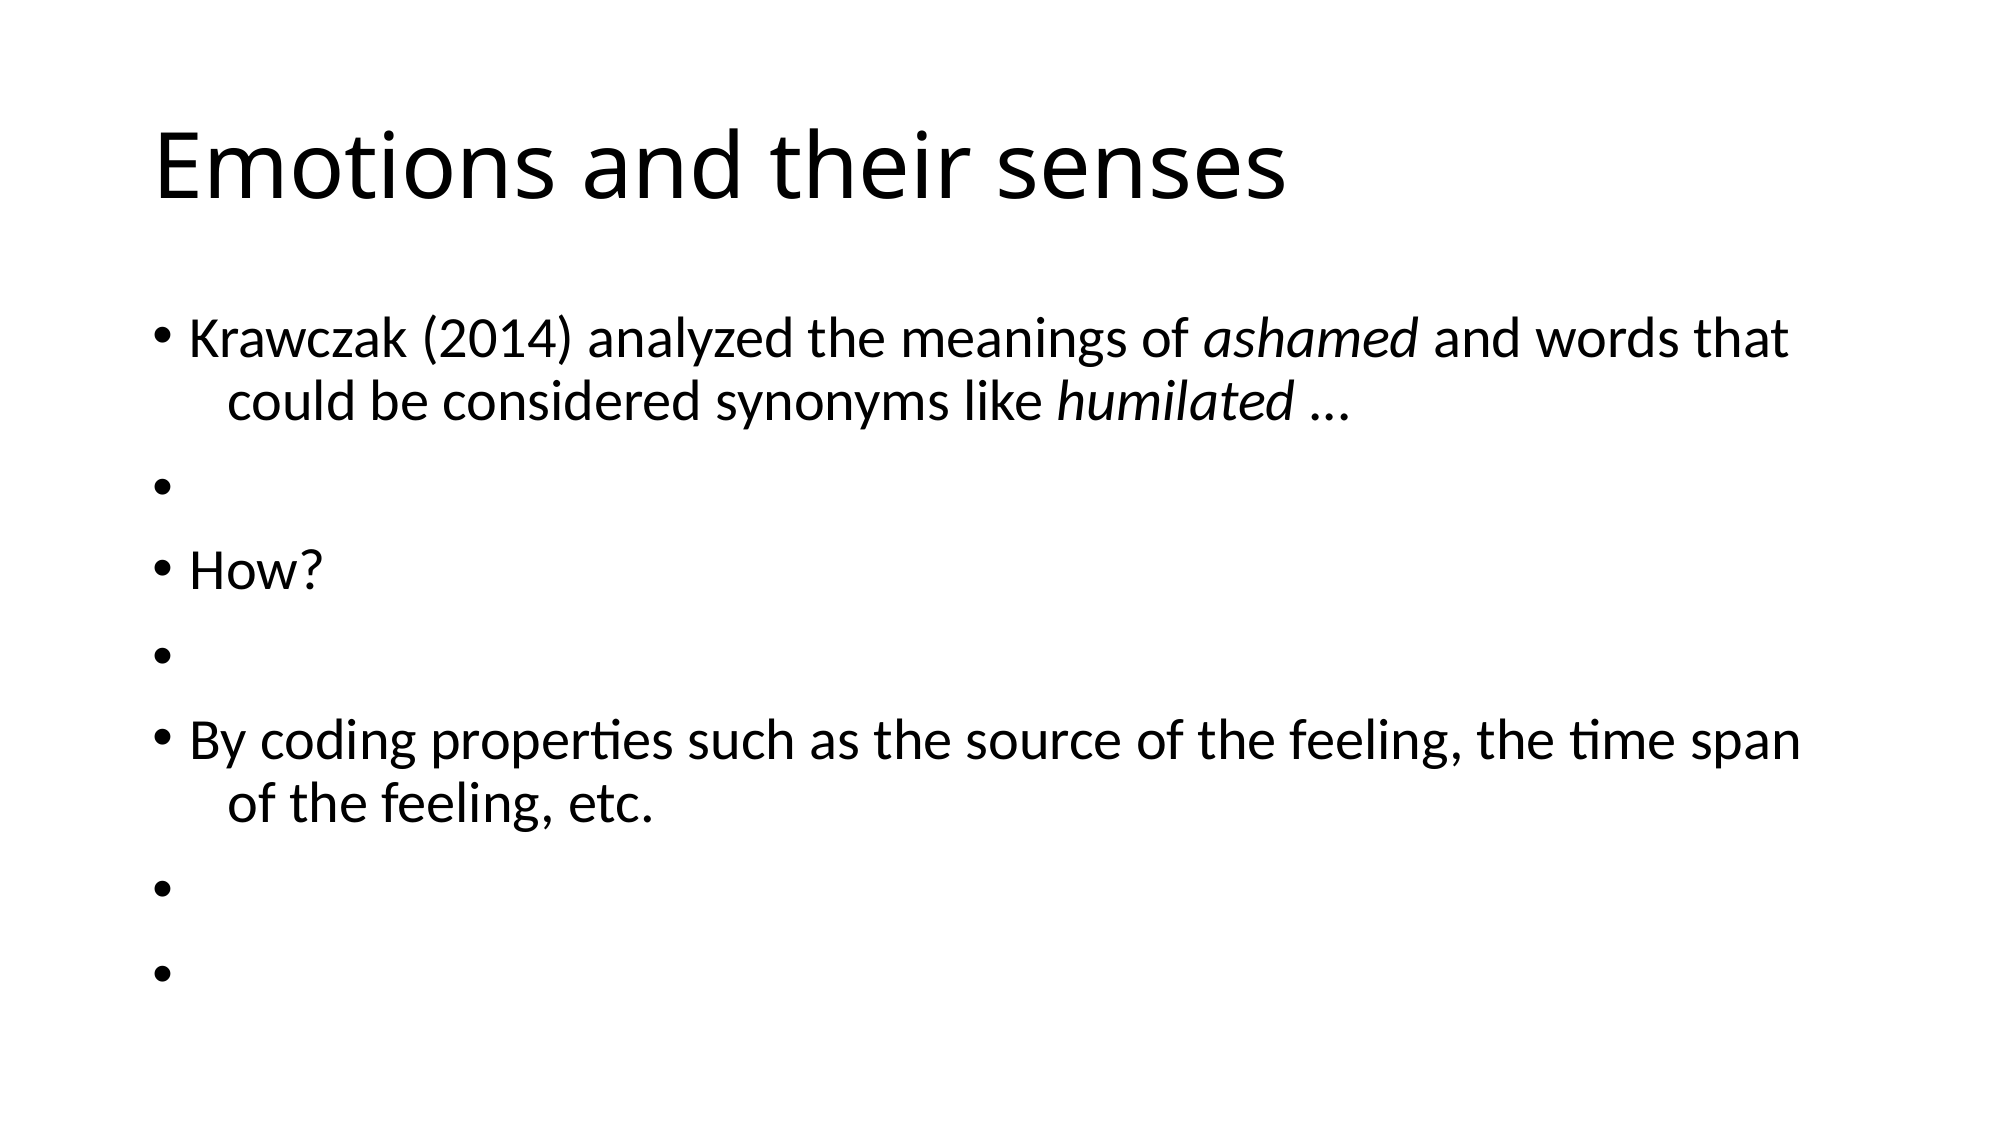

# Emotions and their senses
Krawczak (2014) analyzed the meanings of ashamed and words that could be considered synonyms like humilated ...
How?
By coding properties such as the source of the feeling, the time span of the feeling, etc.